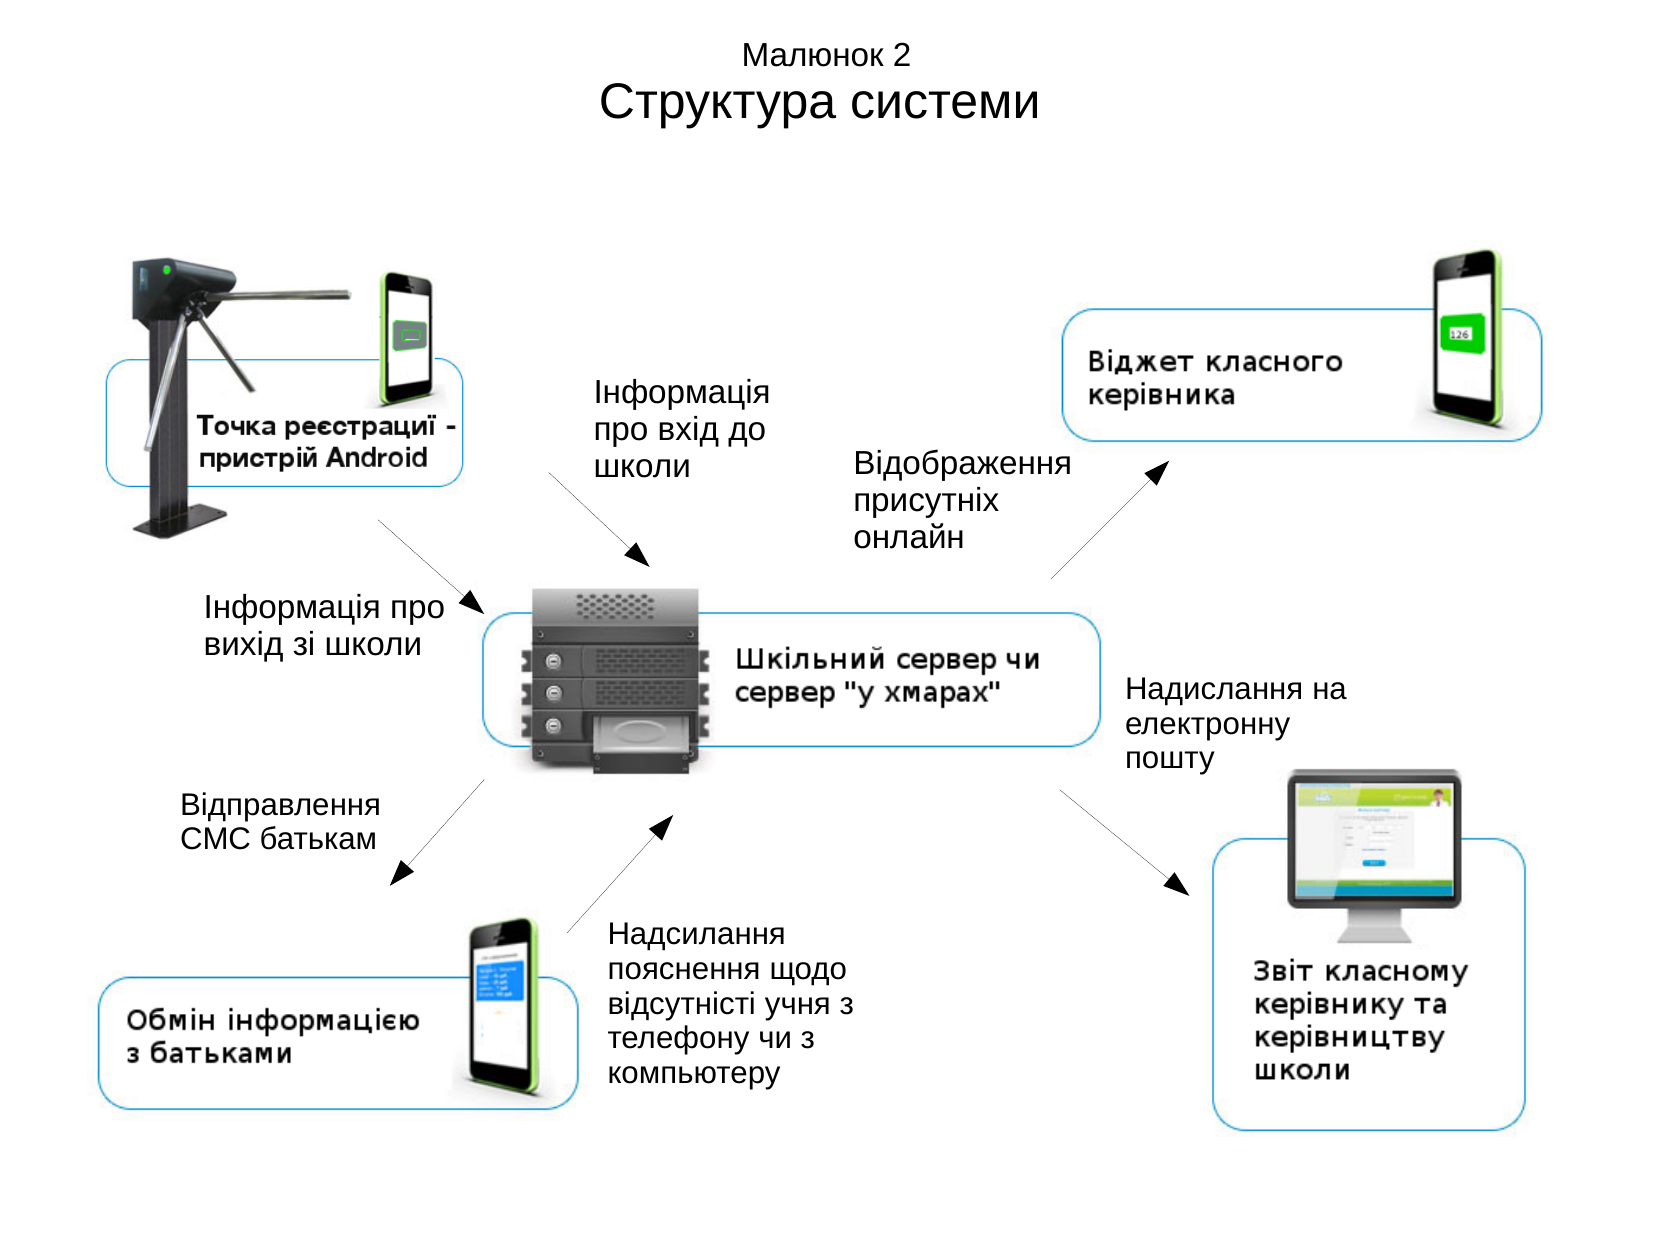

# Малюнок 2 Структура системи
Інформація про вхід до школи
Відображення присутніх онлайн
Інформація про
вихід зі школи
Надислання на електронну пошту
Відправлення
СМС батькам
Надсилання пояснення щодо відсутністі учня з телефону чи з компьютеру